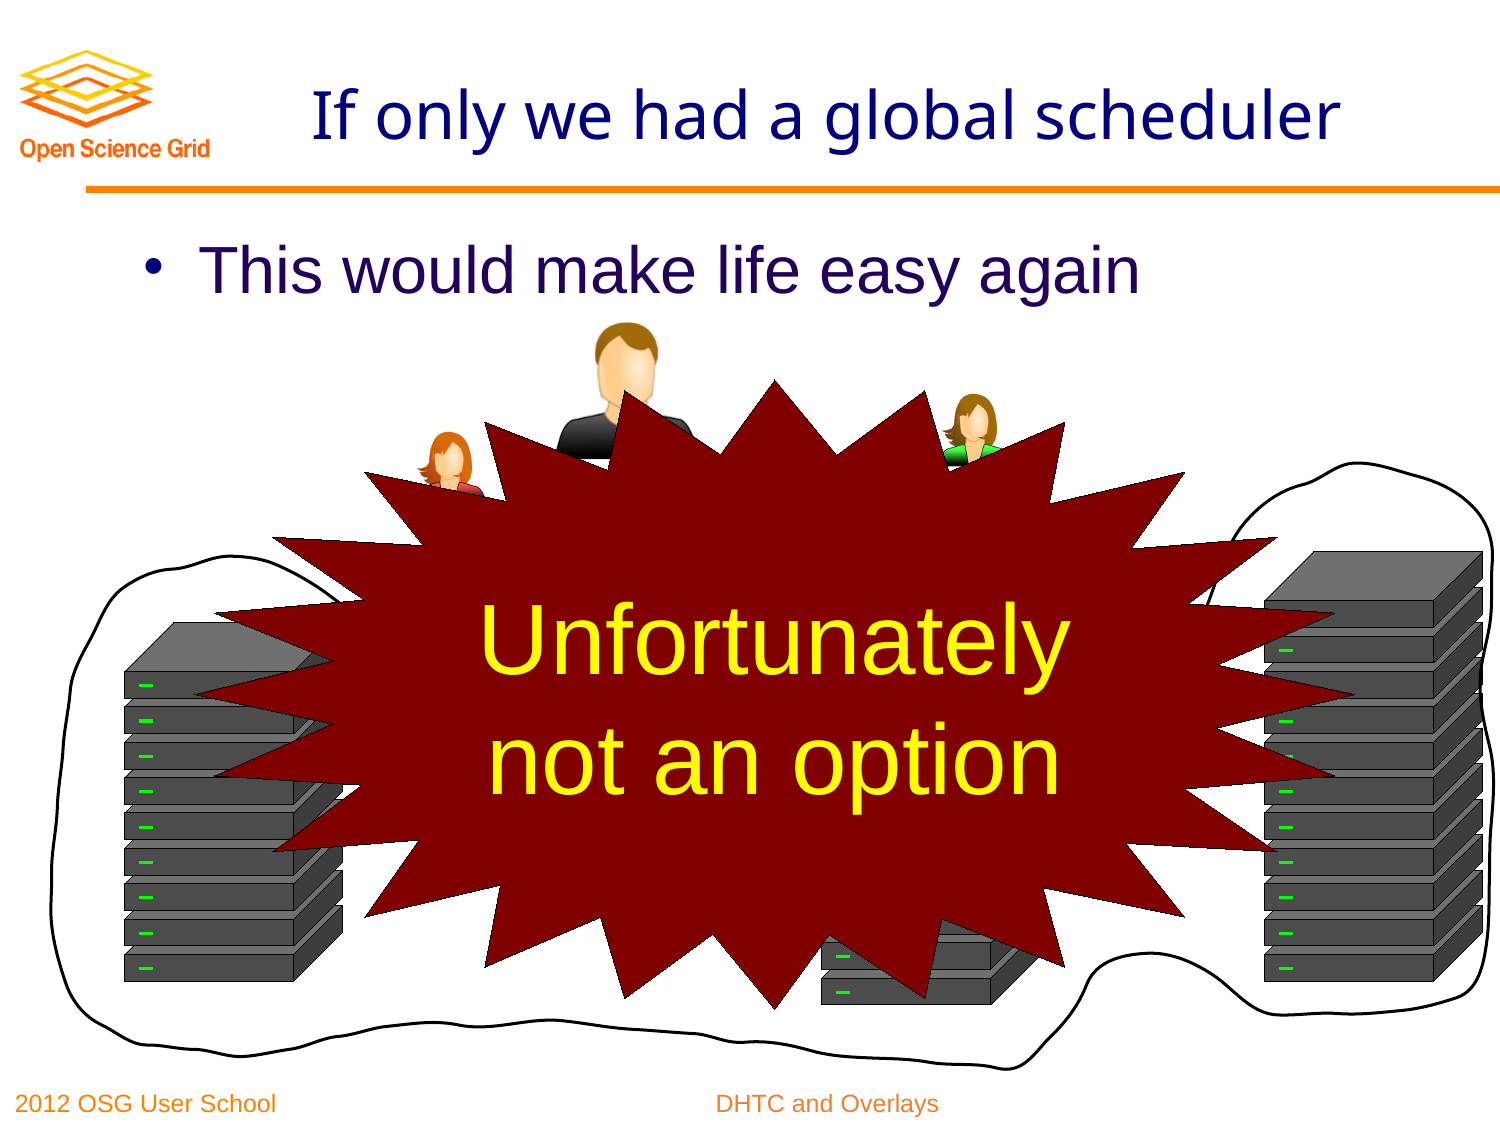

# If only we had a global scheduler
This would make life easy again
Unfortunately
not an option
Scheduler